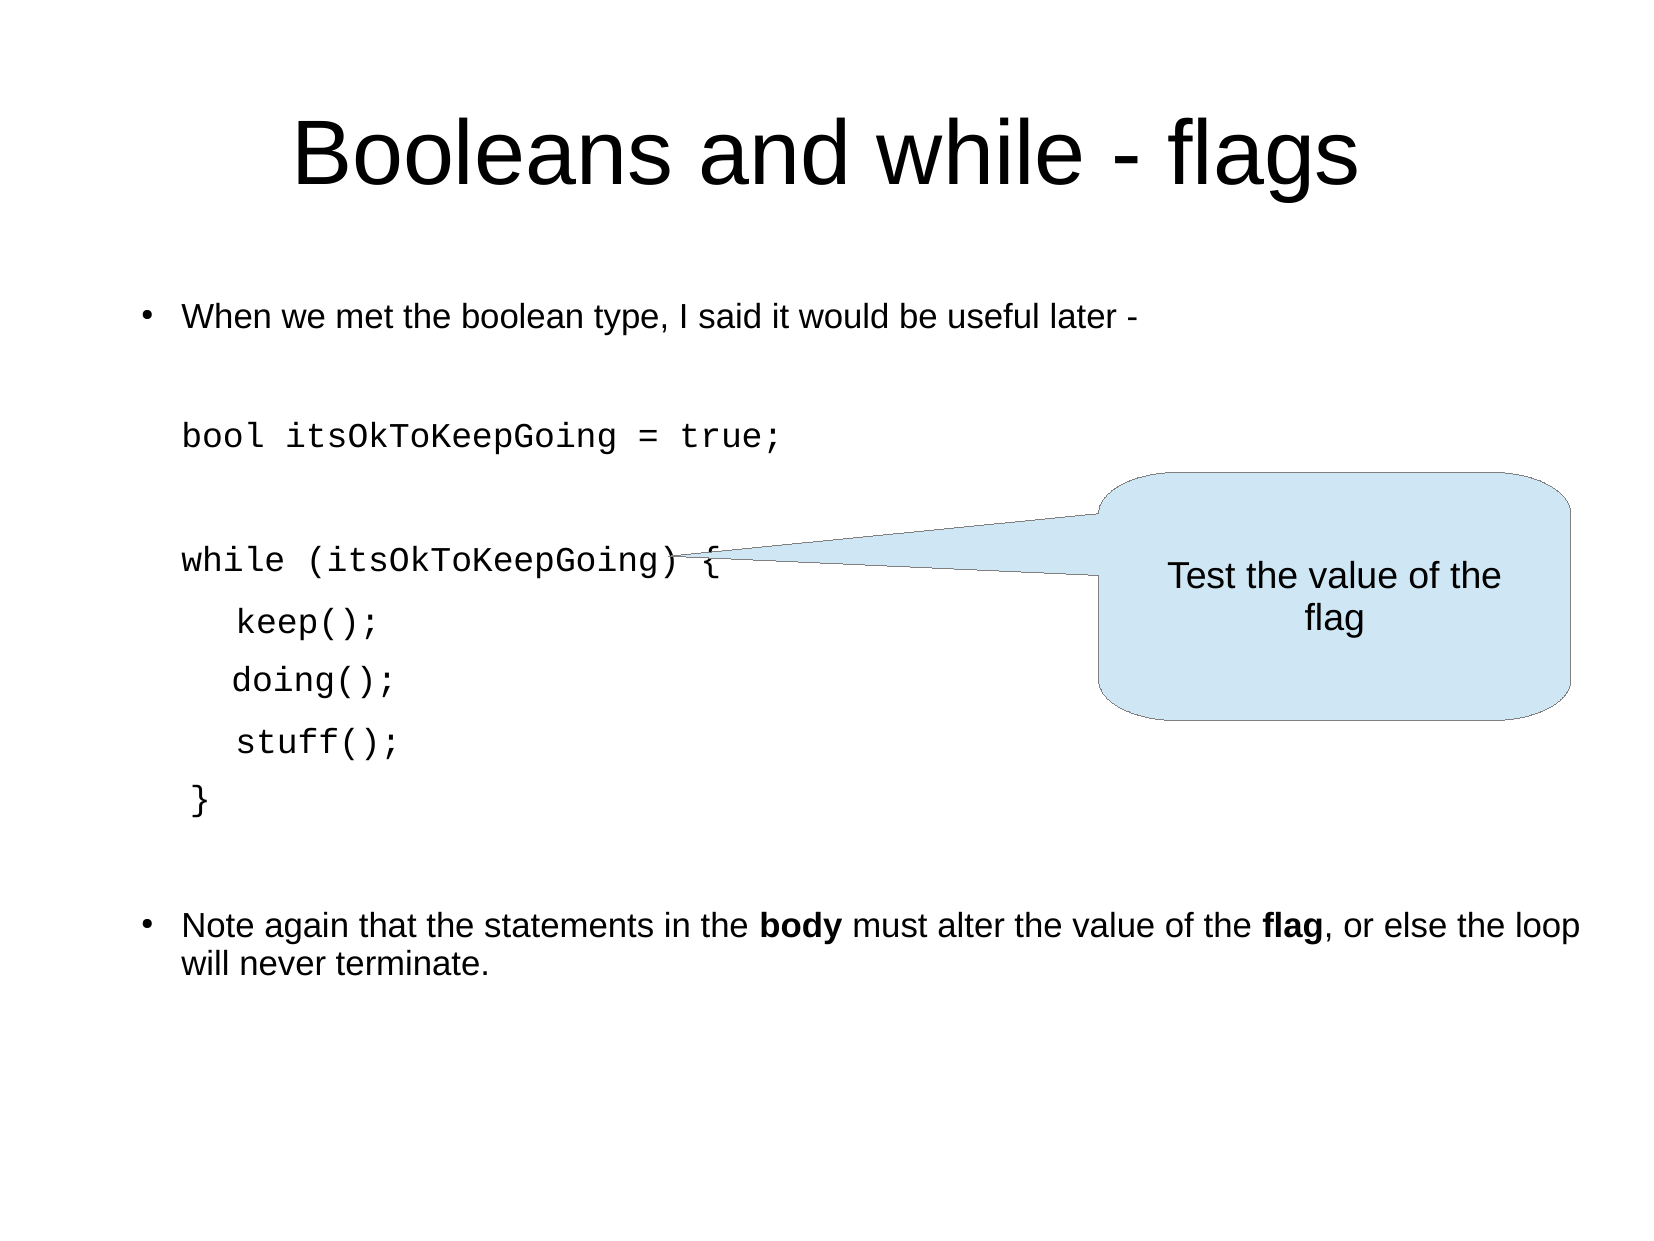

# Booleans and while - flags
When we met the boolean type, I said it would be useful later -
bool itsOkToKeepGoing = true;
while (itsOkToKeepGoing) {
keep();
 doing();
stuff();
 }
Note again that the statements in the body must alter the value of the flag, or else the loop will never terminate.
Test the value of the
flag